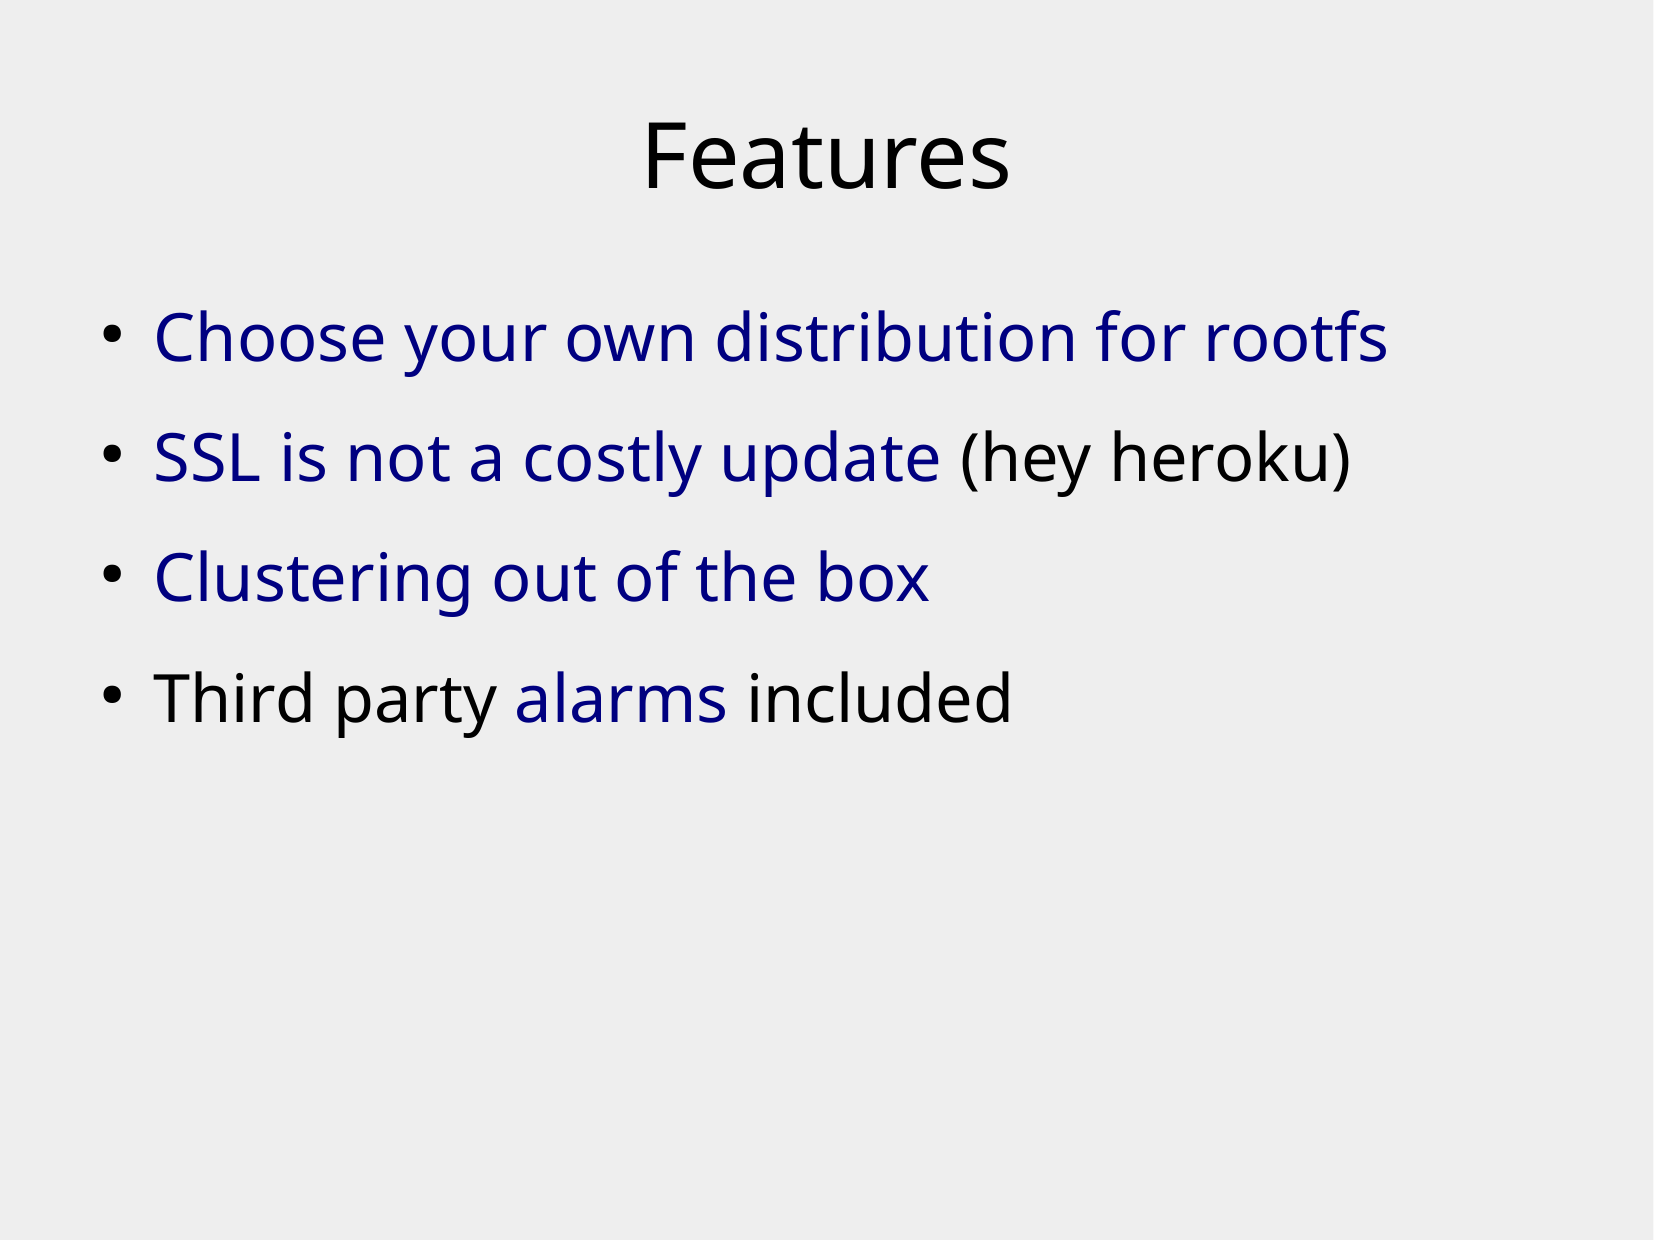

# Features
Choose your own distribution for rootfs
SSL is not a costly update (hey heroku)
Clustering out of the box
Third party alarms included